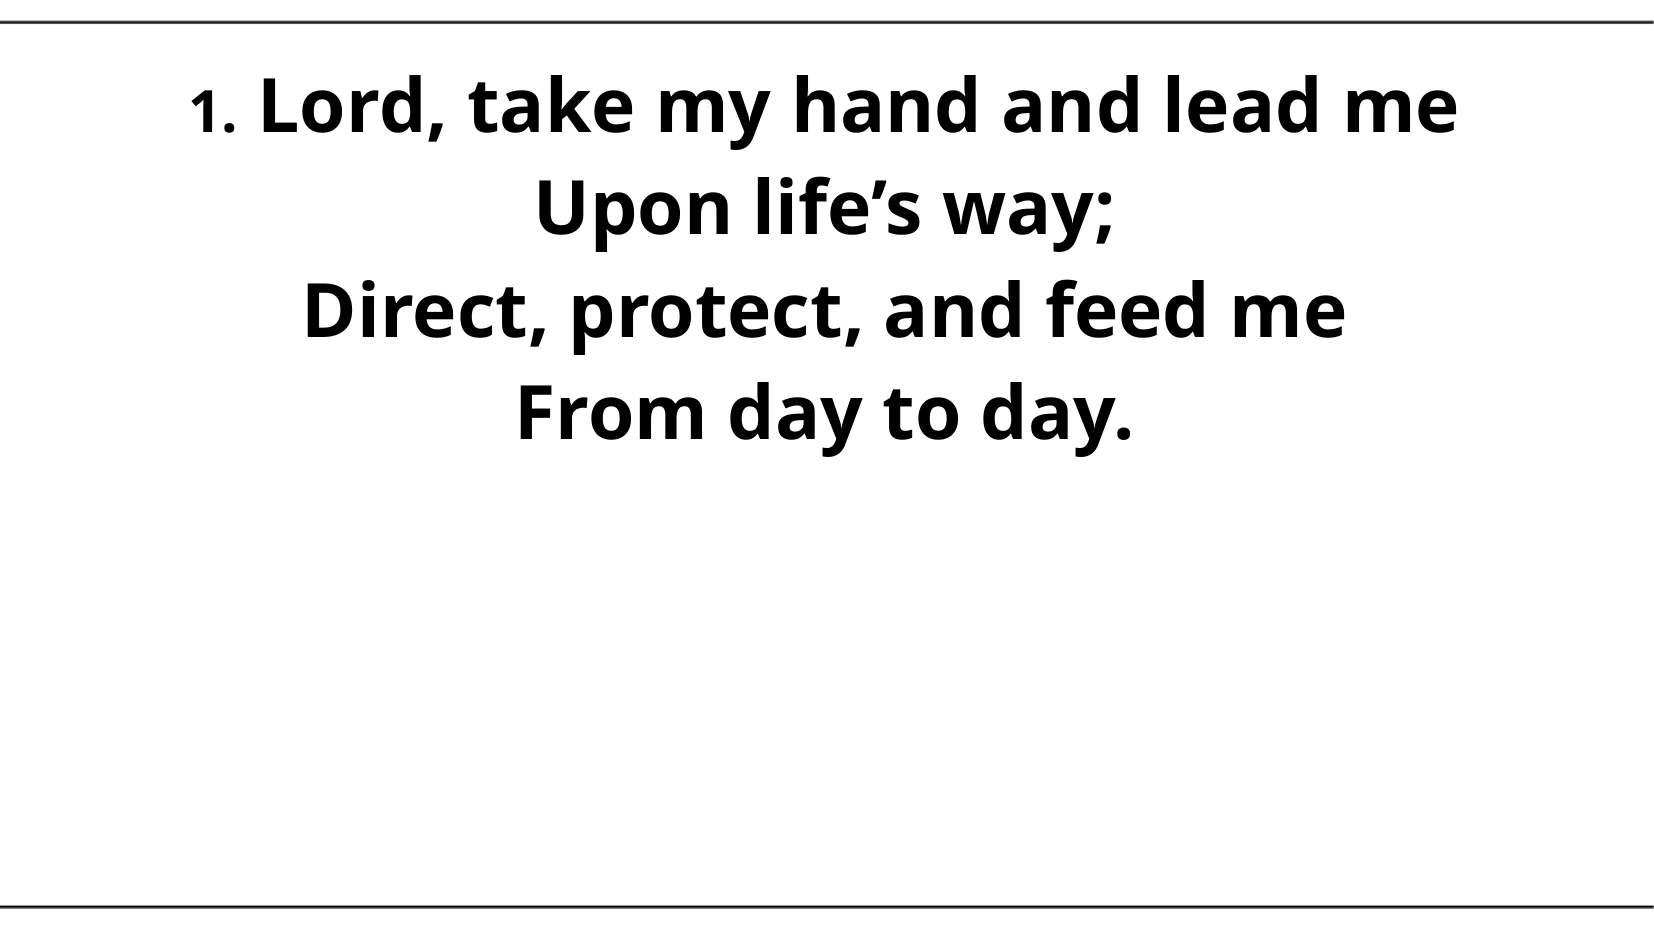

1. Lord, take my hand and lead me
Upon life’s way;
Direct, protect, and feed me
From day to day.